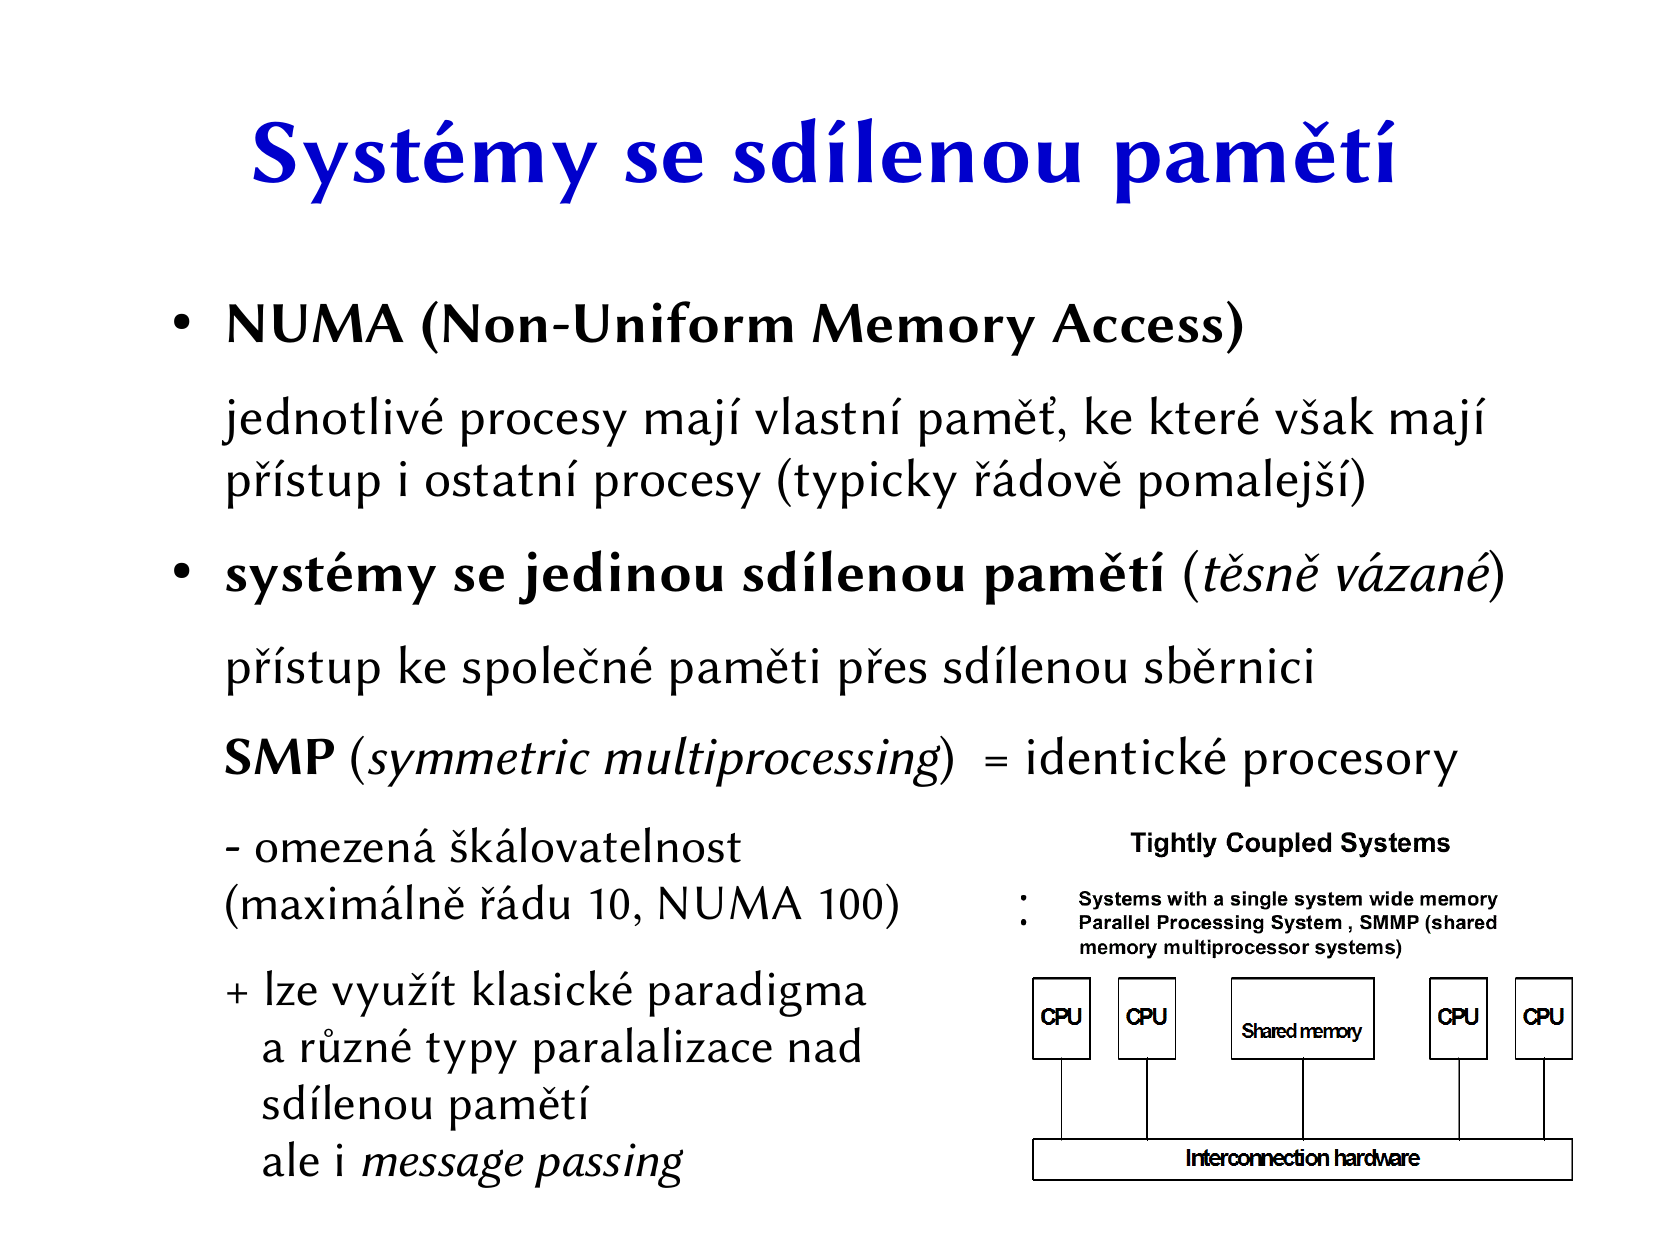

# Systémy se sdílenou pamětí
NUMA (Non-Uniform Memory Access)
jednotlivé procesy mají vlastní paměť, ke které však mají přístup i ostatní procesy (typicky řádově pomalejší)
systémy se jedinou sdílenou pamětí (těsně vázané)
přístup ke společné paměti přes sdílenou sběrnici
SMP (symmetric multiprocessing) = identické procesory
- omezená škálovatelnost
(maximálně řádu 10, NUMA 100)
+ lze využít klasické paradigma
 a různé typy paralalizace nad
 sdílenou pamětí
 ale i message passing